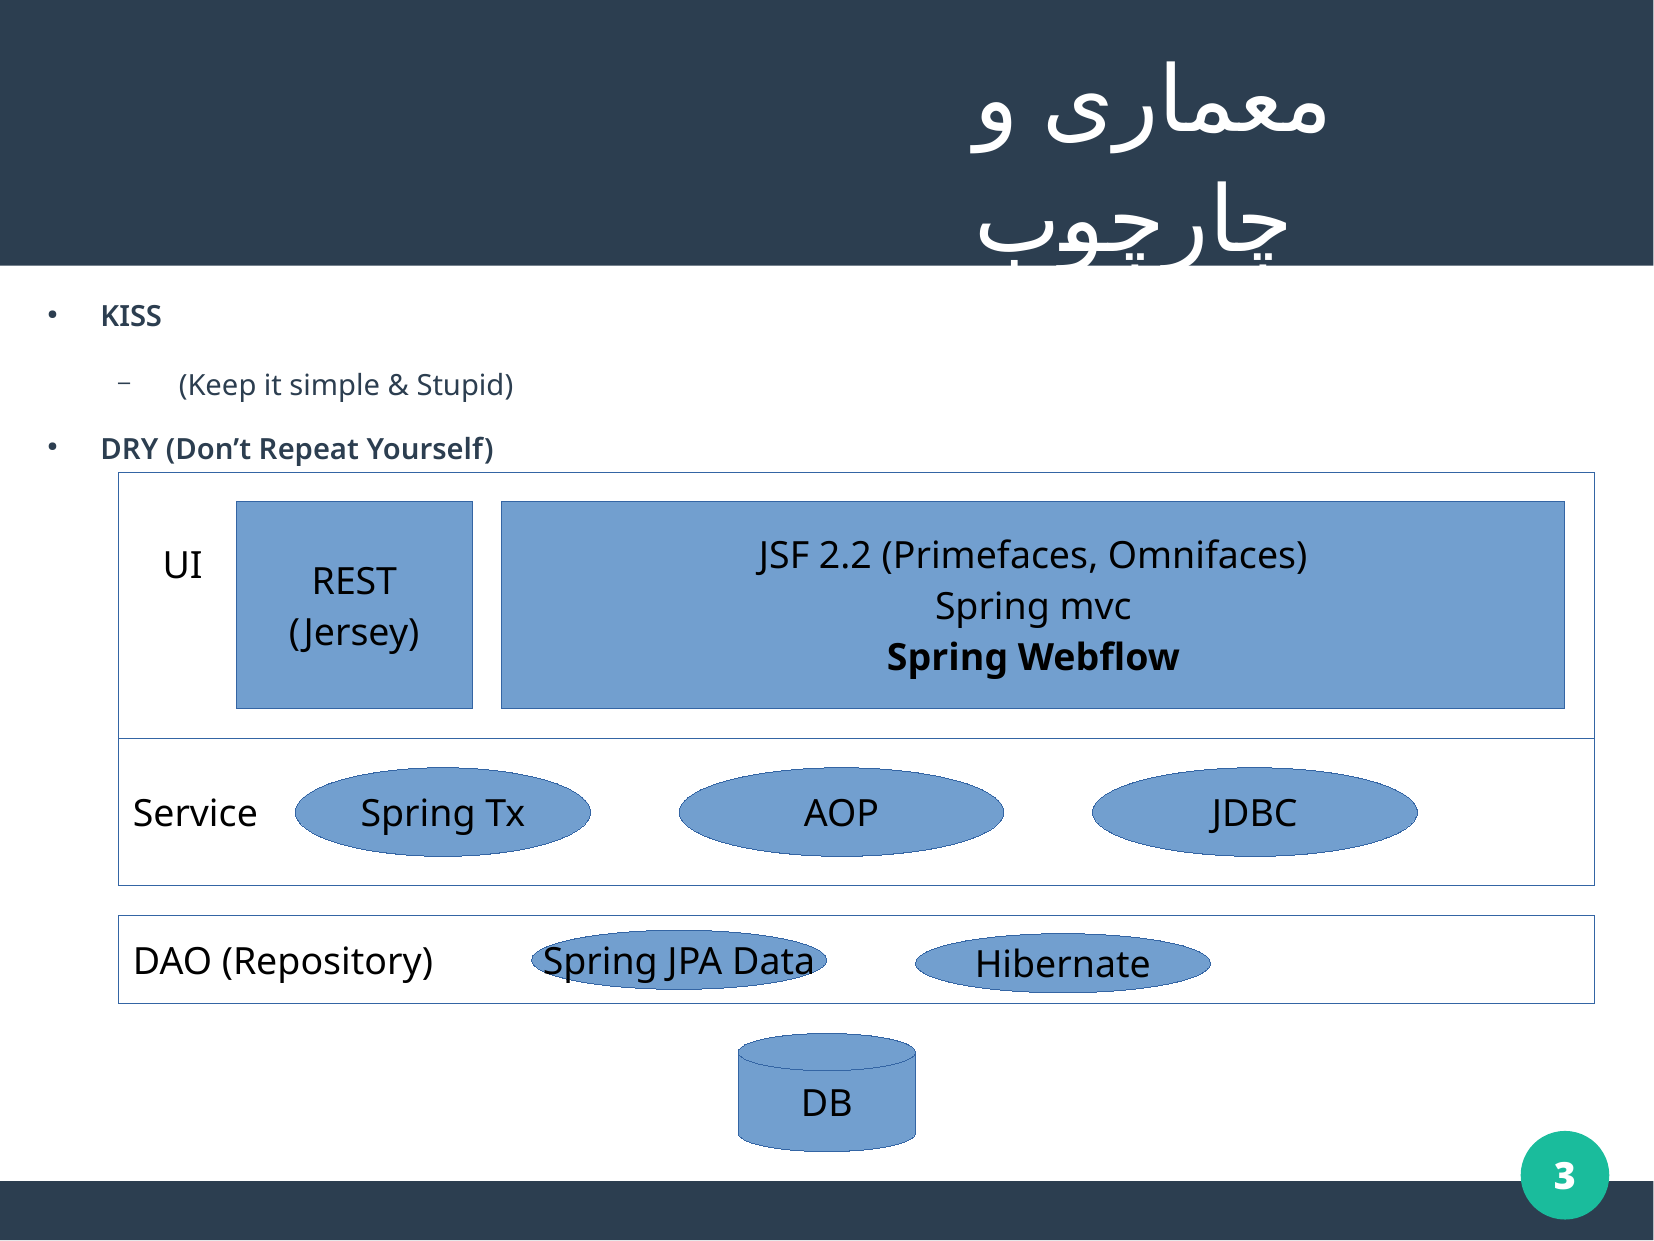

# معماری و چارچوب
KISS
 (Keep it simple & Stupid)
DRY (Don’t Repeat Yourself)
REST
(Jersey)
JSF 2.2 (Primefaces, Omnifaces)
Spring mvc
Spring Webflow
UI
Service
Spring Tx
AOP
JDBC
DAO (Repository)
Spring JPA Data
Hibernate
DB
3